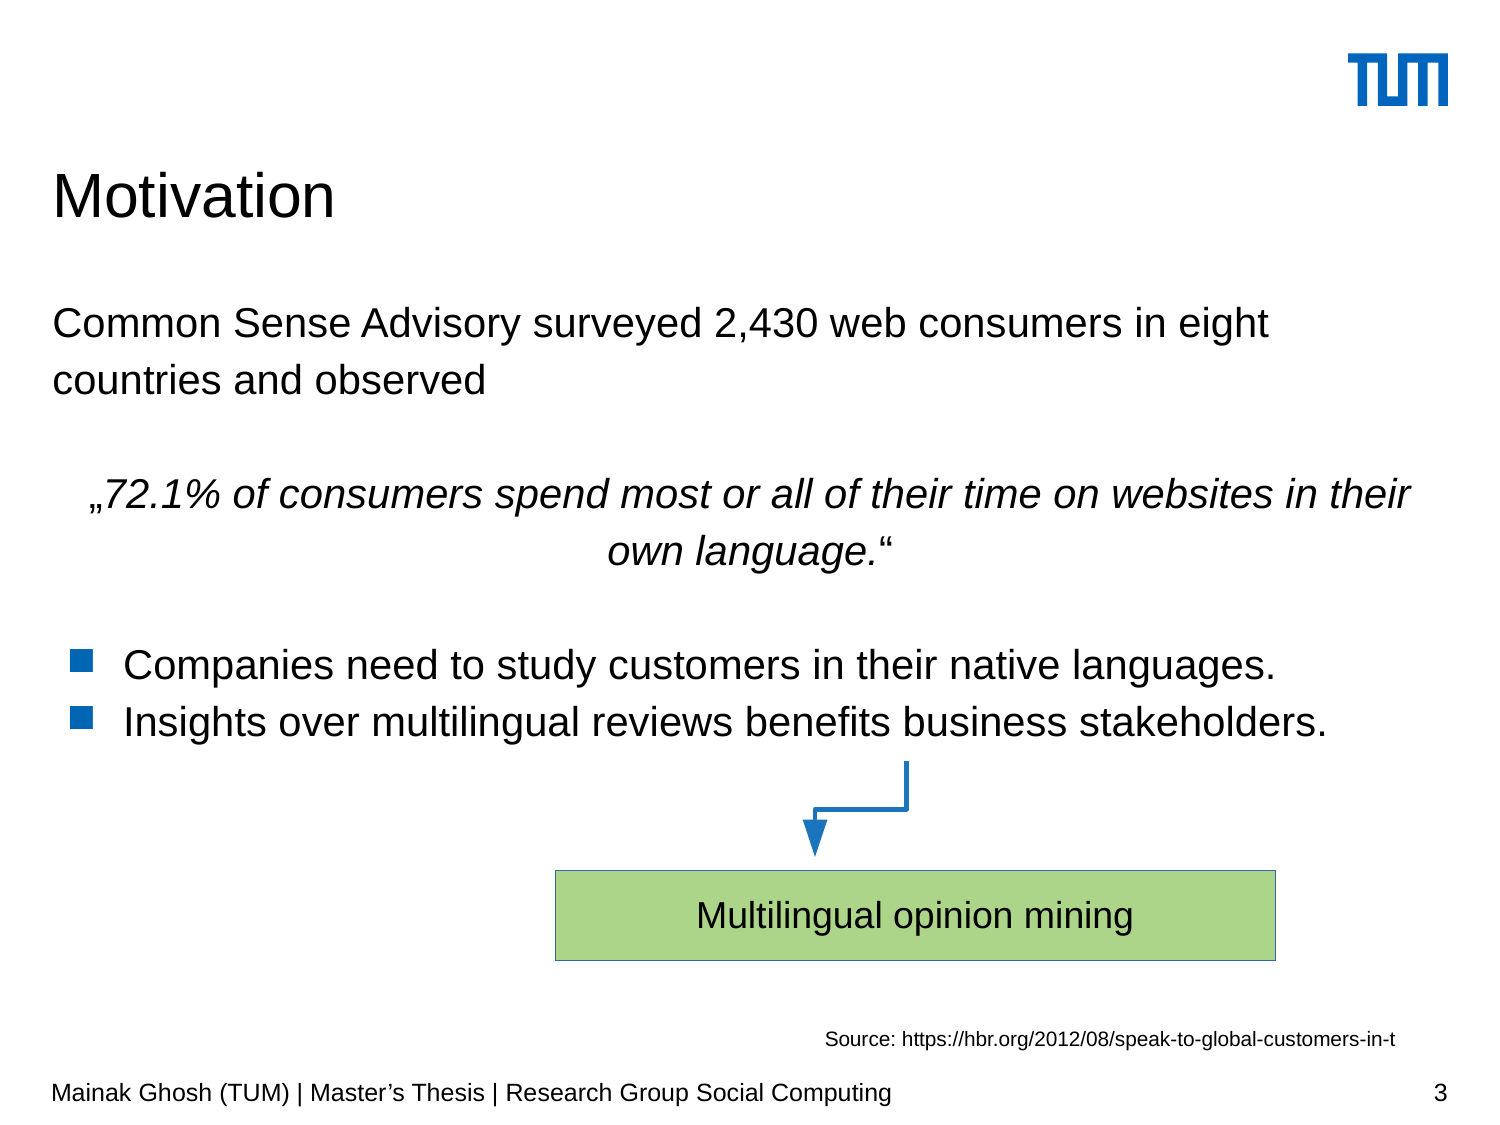

Motivation
# Common Sense Advisory surveyed 2,430 web consumers in eight countries and observed
„72.1% of consumers spend most or all of their time on websites in their own language.“
Companies need to study customers in their native languages.
Insights over multilingual reviews benefits business stakeholders.
Multilingual opinion mining
		Source: https://hbr.org/2012/08/speak-to-global-customers-in-t
Mainak Ghosh (TUM) | Master’s Thesis | Research Group Social Computing